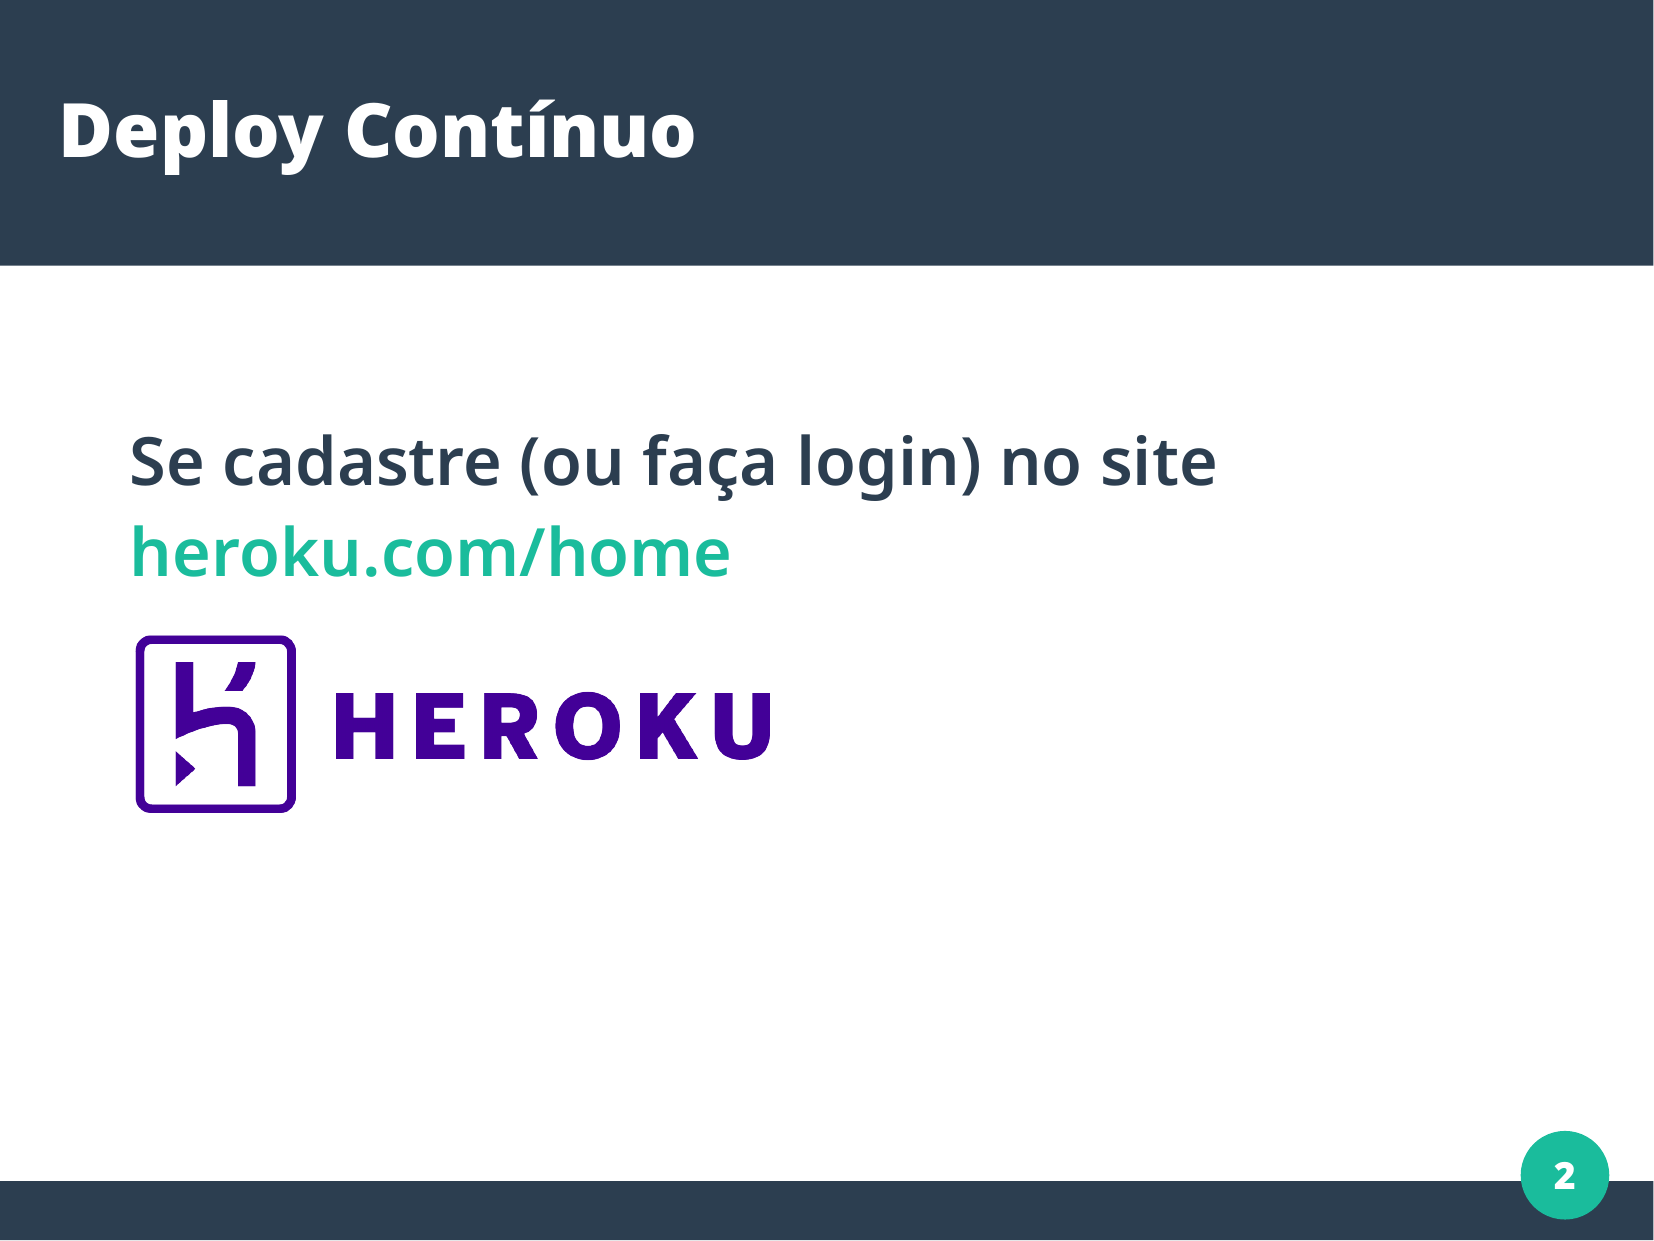

# Deploy Contínuo
Se cadastre (ou faça login) no site heroku.com/home
2